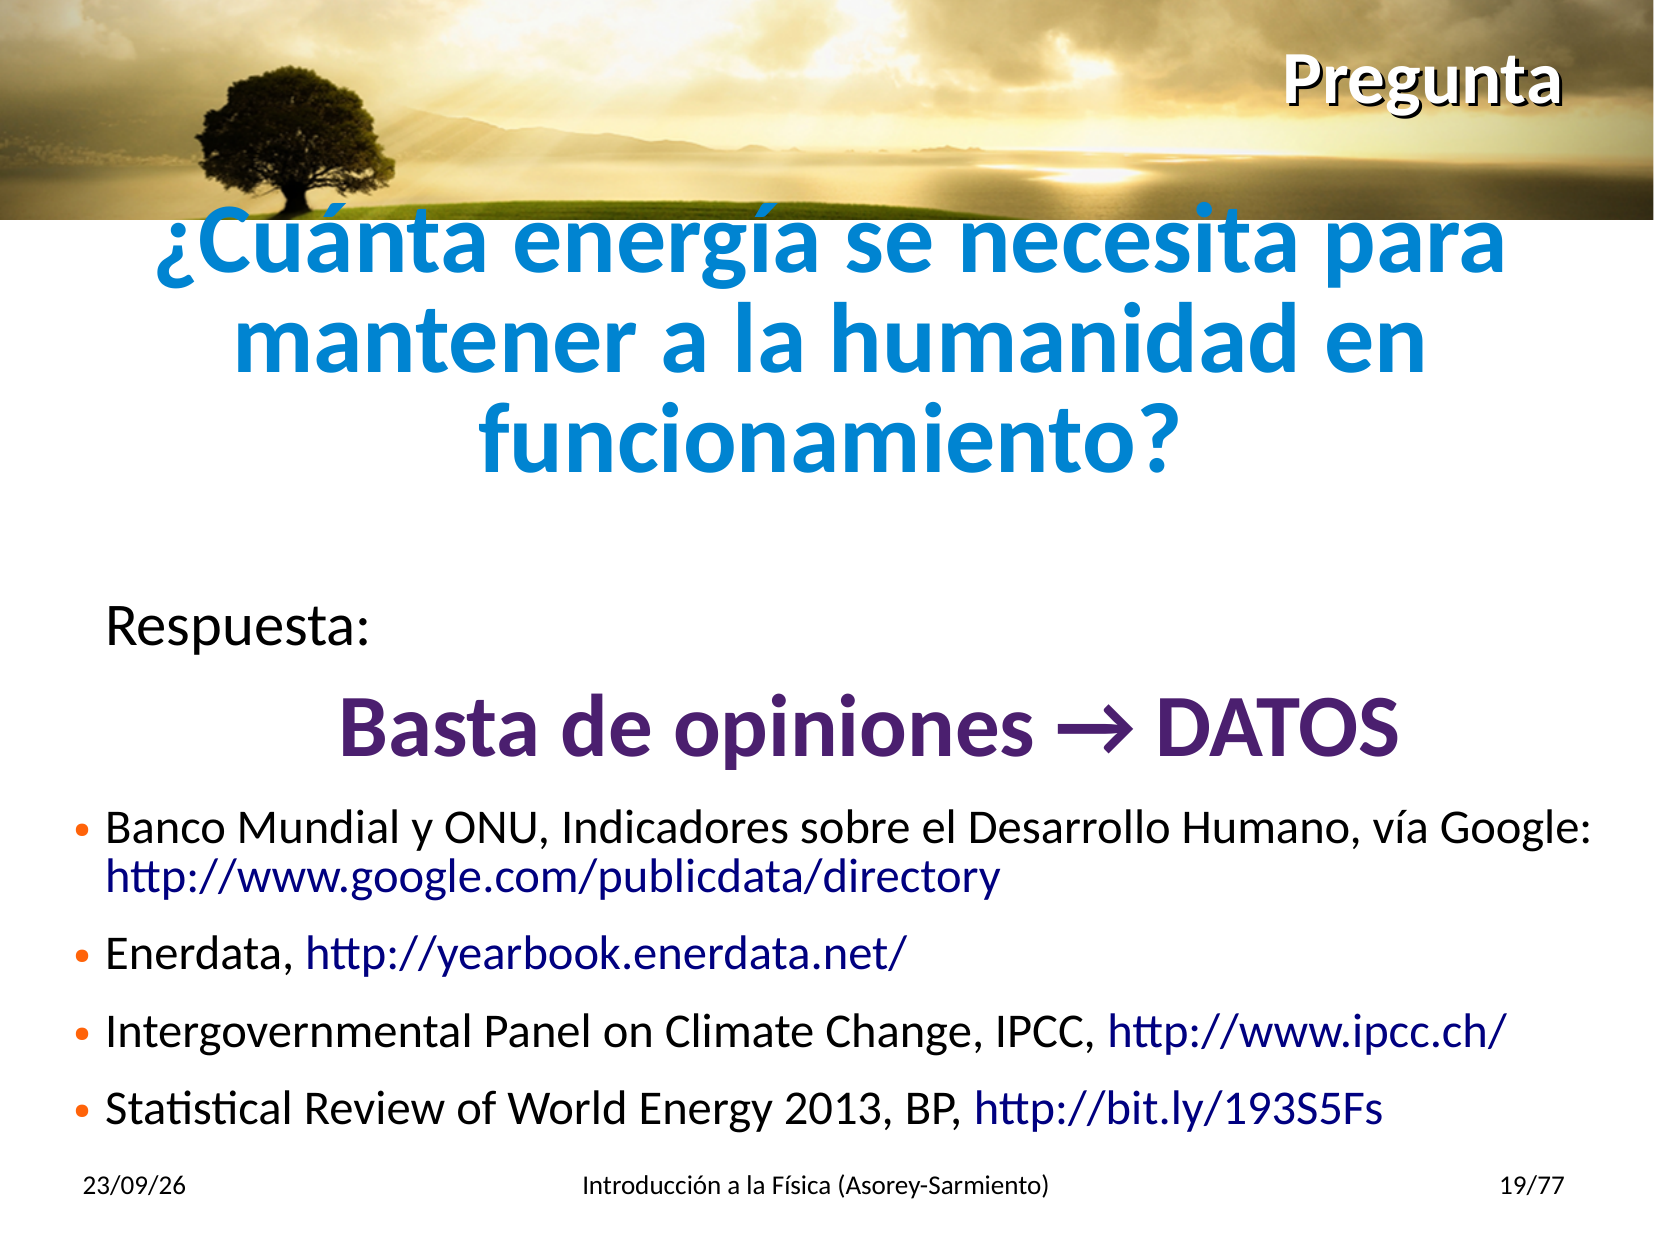

Pregunta
# ¿Cuánta energía se necesita para mantener a la humanidad en funcionamiento?
Respuesta:
Basta de opiniones → DATOS
Banco Mundial y ONU, Indicadores sobre el Desarrollo Humano, vía Google: http://www.google.com/publicdata/directory
Enerdata, http://yearbook.enerdata.net/
Intergovernmental Panel on Climate Change, IPCC, http://www.ipcc.ch/
Statistical Review of World Energy 2013, BP, http://bit.ly/193S5Fs
Introducción a la Física (Asorey-Sarmiento)
19